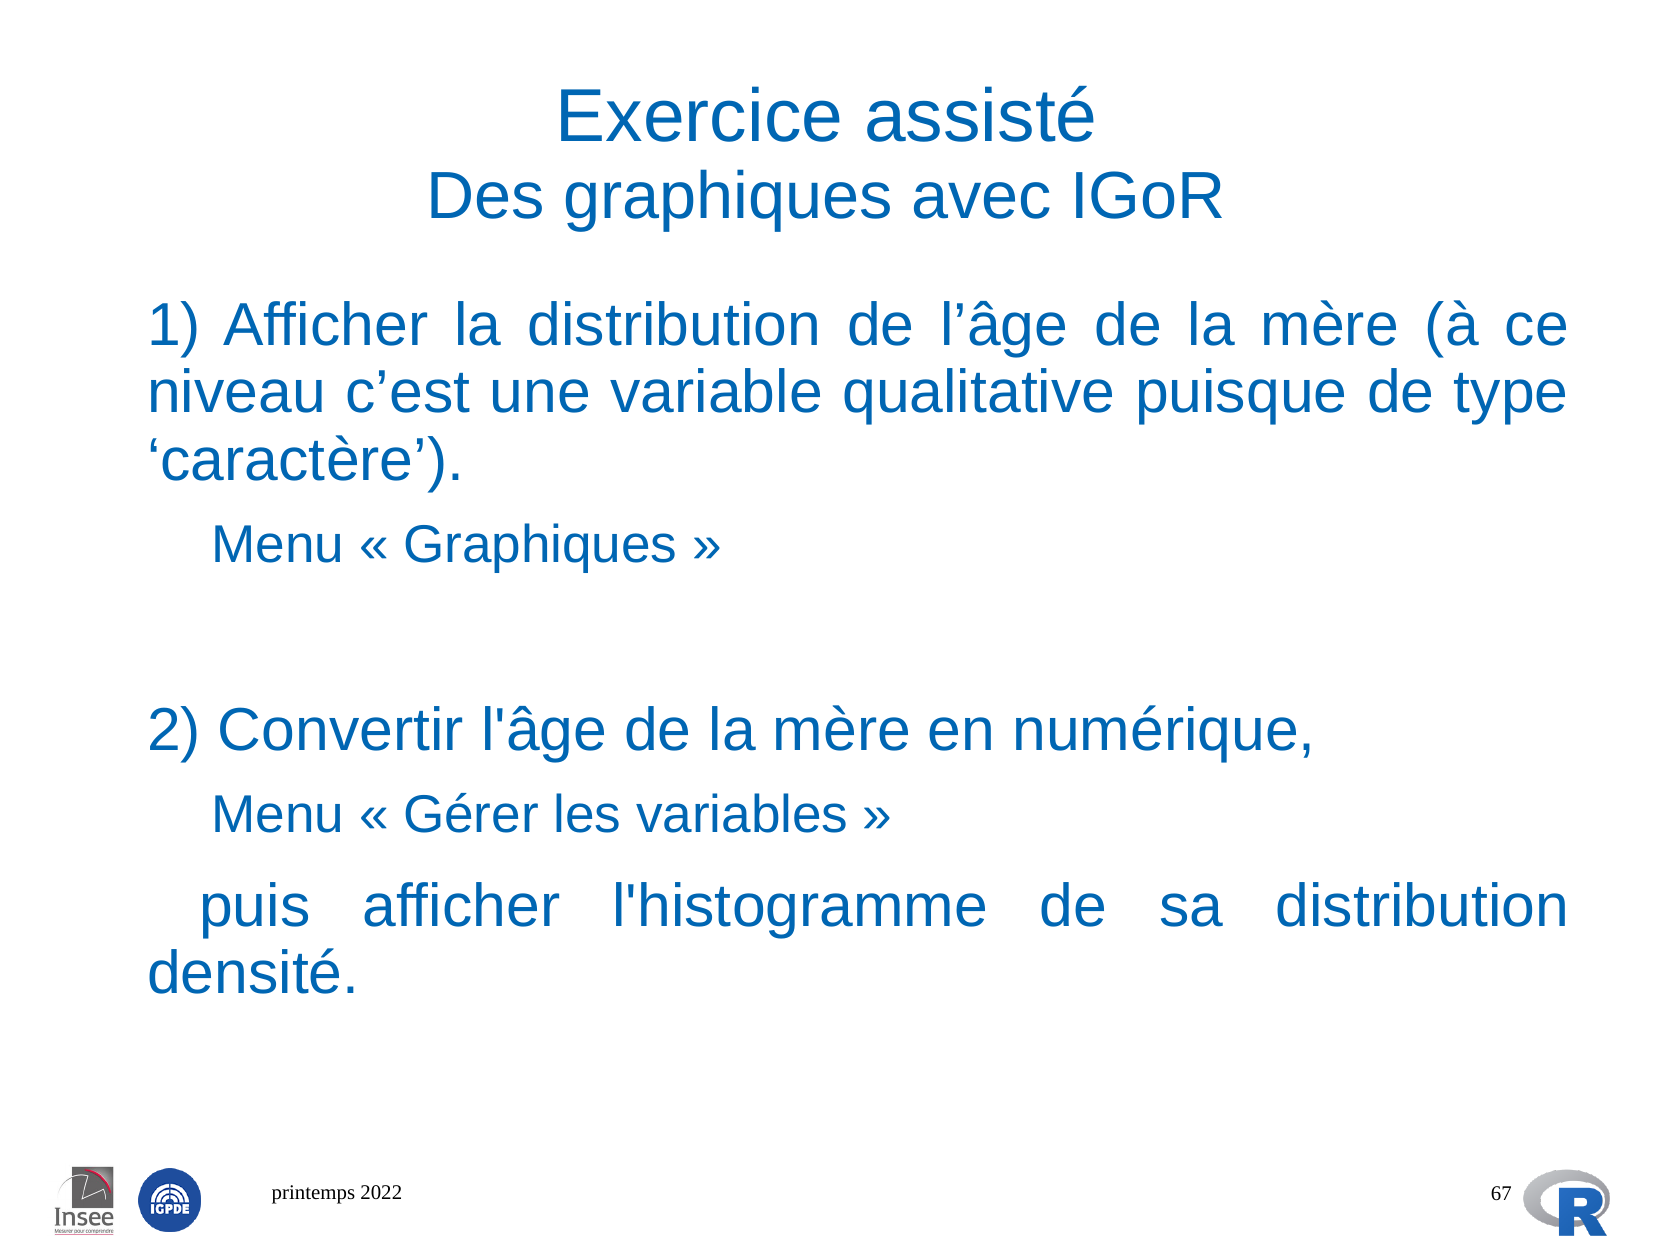

# Exercice assisté Des graphiques avec IGoR
1) Afficher la distribution de l’âge de la mère (à ce niveau c’est une variable qualitative puisque de type ‘caractère’).
Menu « Graphiques »
2) Convertir l'âge de la mère en numérique,
Menu « Gérer les variables »
 puis afficher l'histogramme de sa distribution densité.
printemps 2022
67